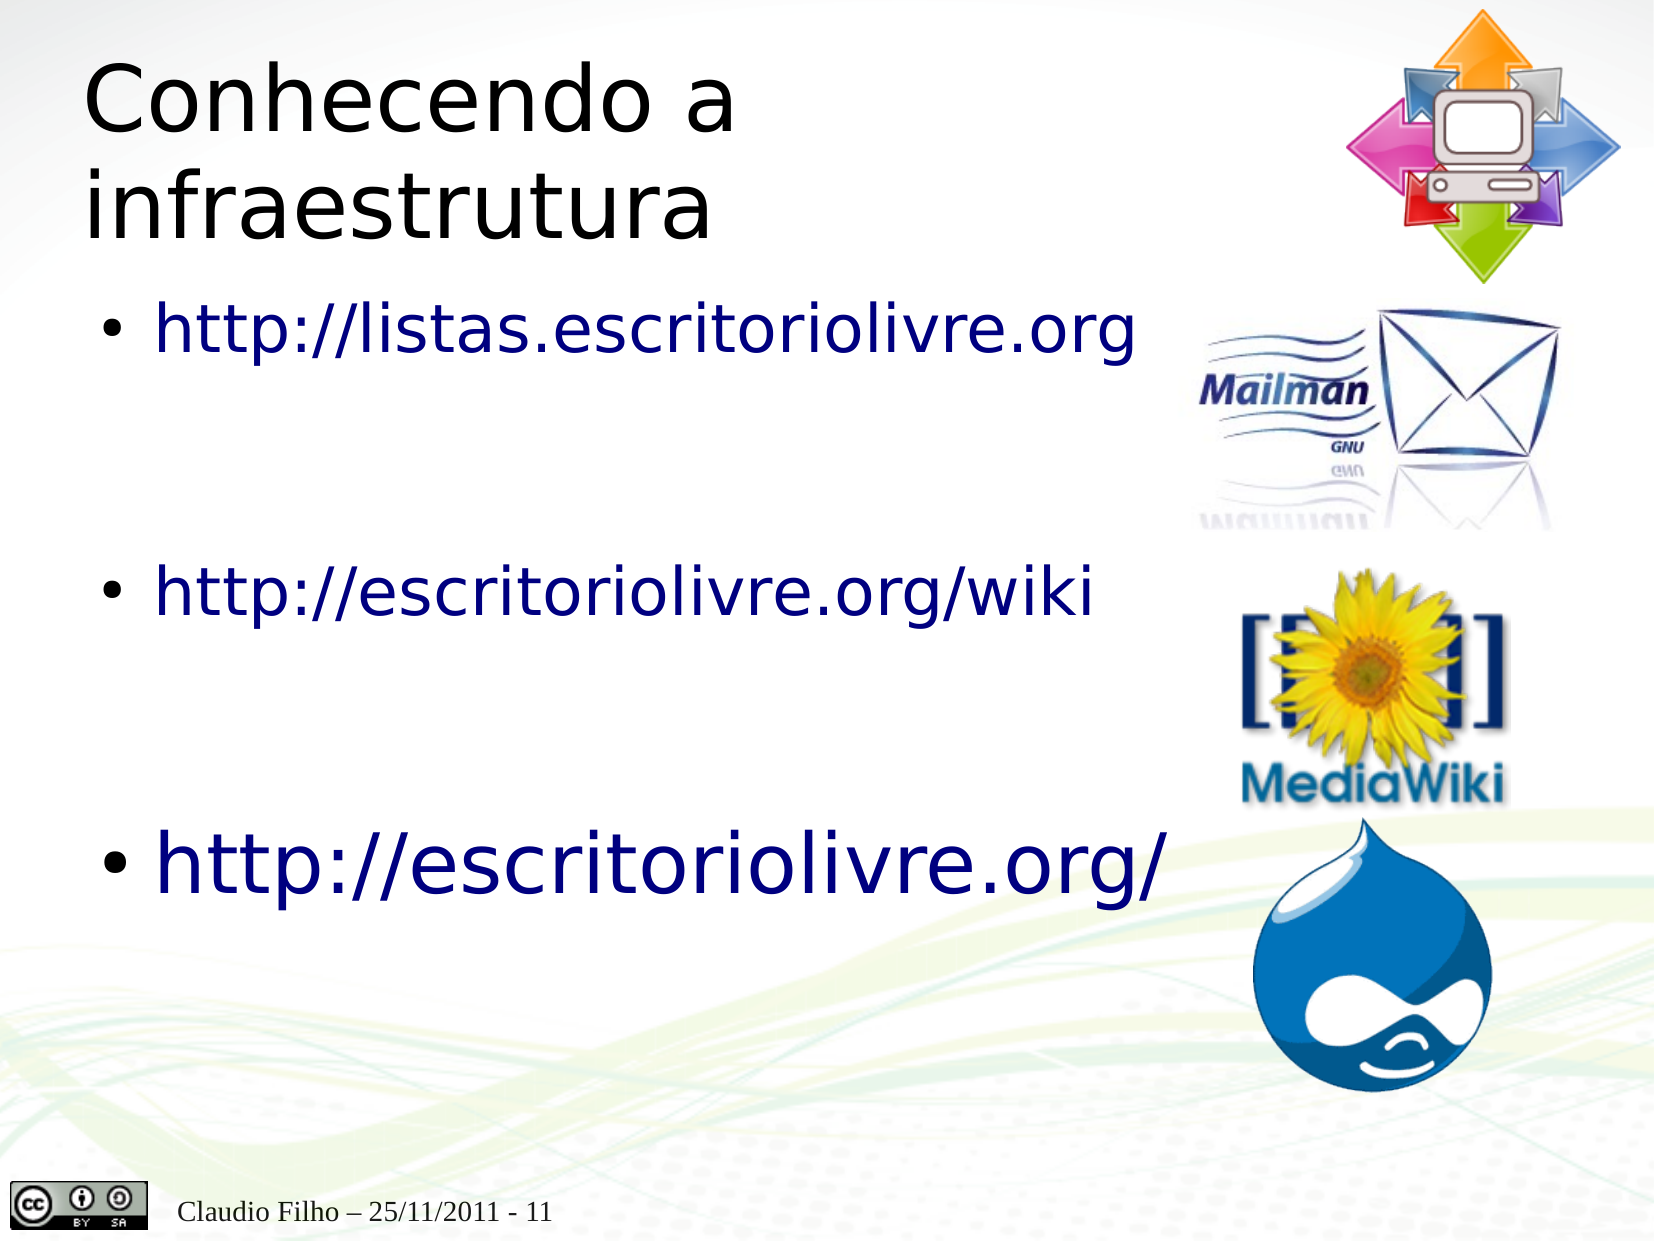

# Conhecendo a infraestrutura
http://listas.escritoriolivre.org
http://escritoriolivre.org/wiki
http://escritoriolivre.org/